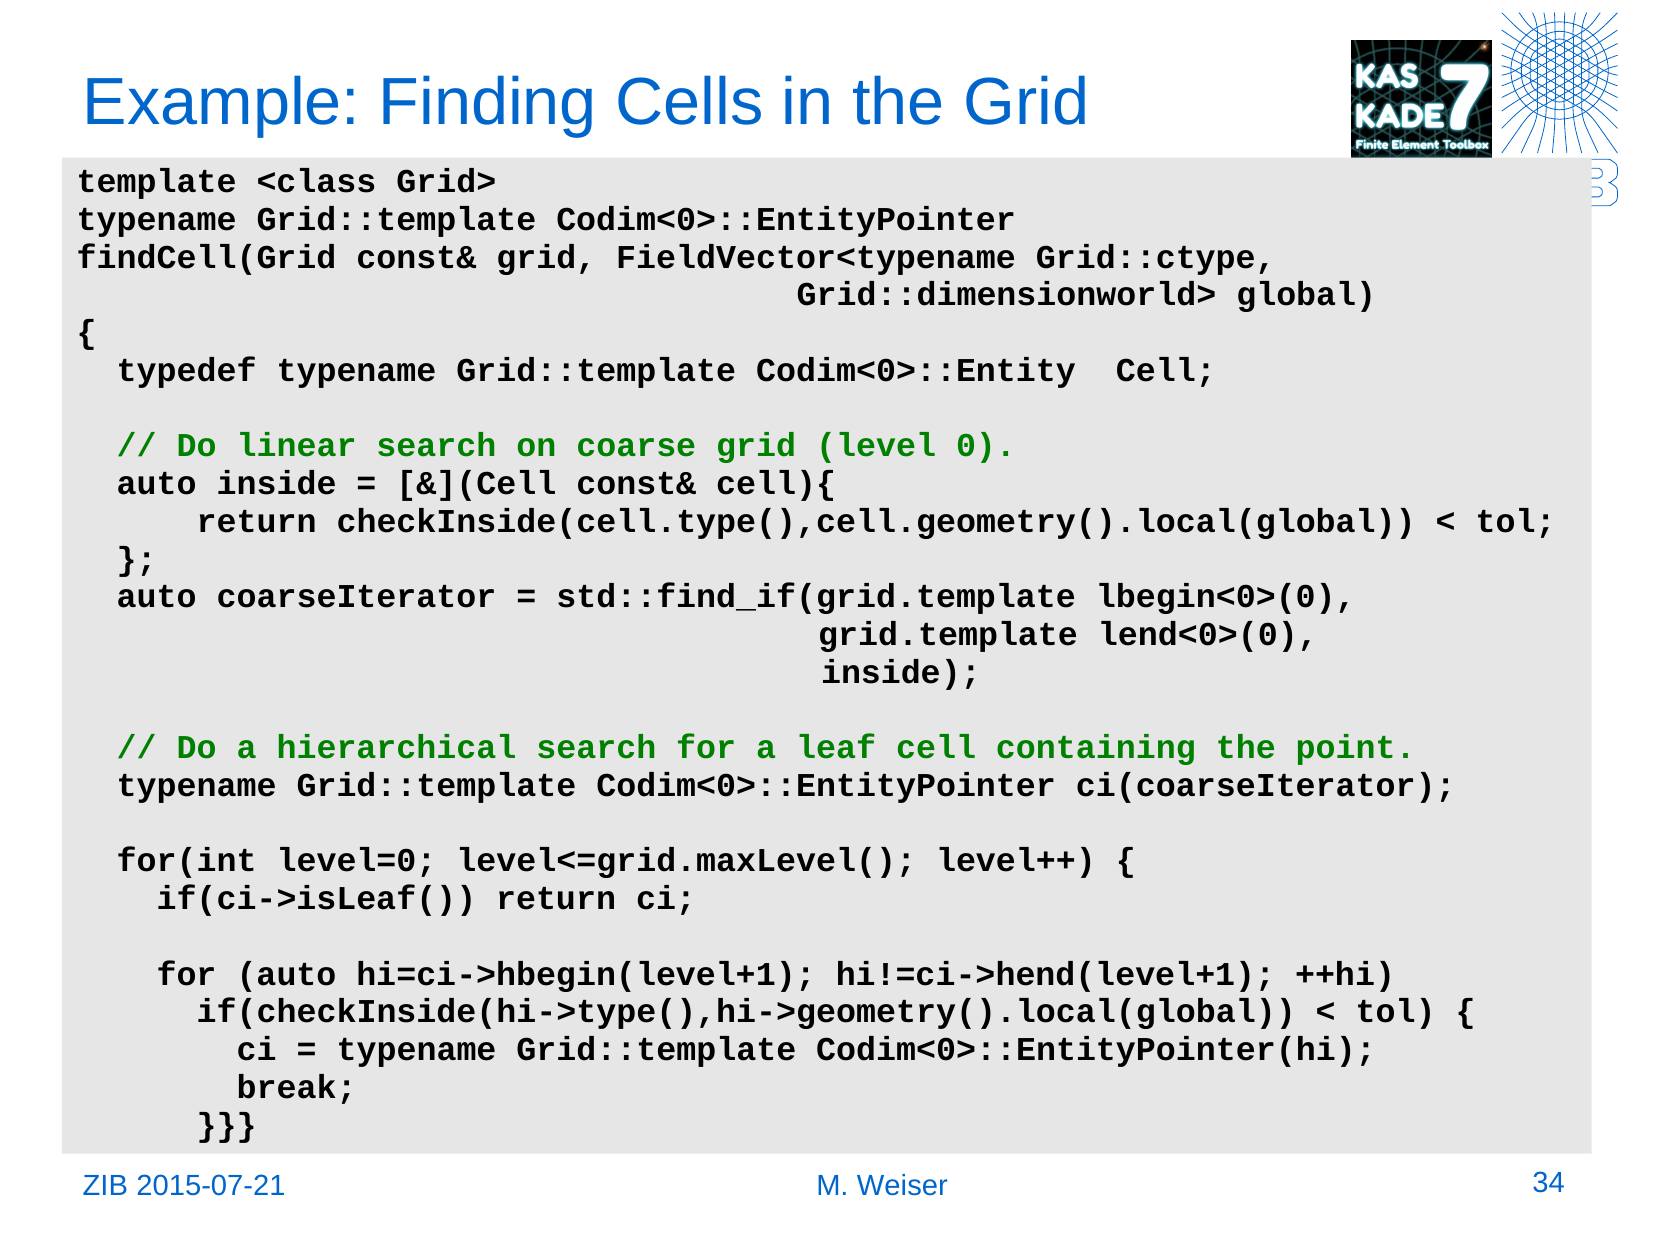

# Example: Finding Cells in the Grid
template <class Grid>
typename Grid::template Codim<0>::EntityPointer
findCell(Grid const& grid, FieldVector<typename Grid::ctype,
 Grid::dimensionworld> global)
{
 typedef typename Grid::template Codim<0>::Entity Cell;
 // Do linear search on coarse grid (level 0).
 auto inside = [&](Cell const& cell){
 return checkInside(cell.type(),cell.geometry().local(global)) < tol;
 };
 auto coarseIterator = std::find_if(grid.template lbegin<0>(0),
 			 grid.template lend<0>(0),
									 inside);
 // Do a hierarchical search for a leaf cell containing the point.
 typename Grid::template Codim<0>::EntityPointer ci(coarseIterator);
 for(int level=0; level<=grid.maxLevel(); level++) {
 if(ci->isLeaf()) return ci;
 for (auto hi=ci->hbegin(level+1); hi!=ci->hend(level+1); ++hi)
 if(checkInside(hi->type(),hi->geometry().local(global)) < tol) {
 ci = typename Grid::template Codim<0>::EntityPointer(hi);
 break;
 }}}
34
ZIB 2015-07-21
M. Weiser